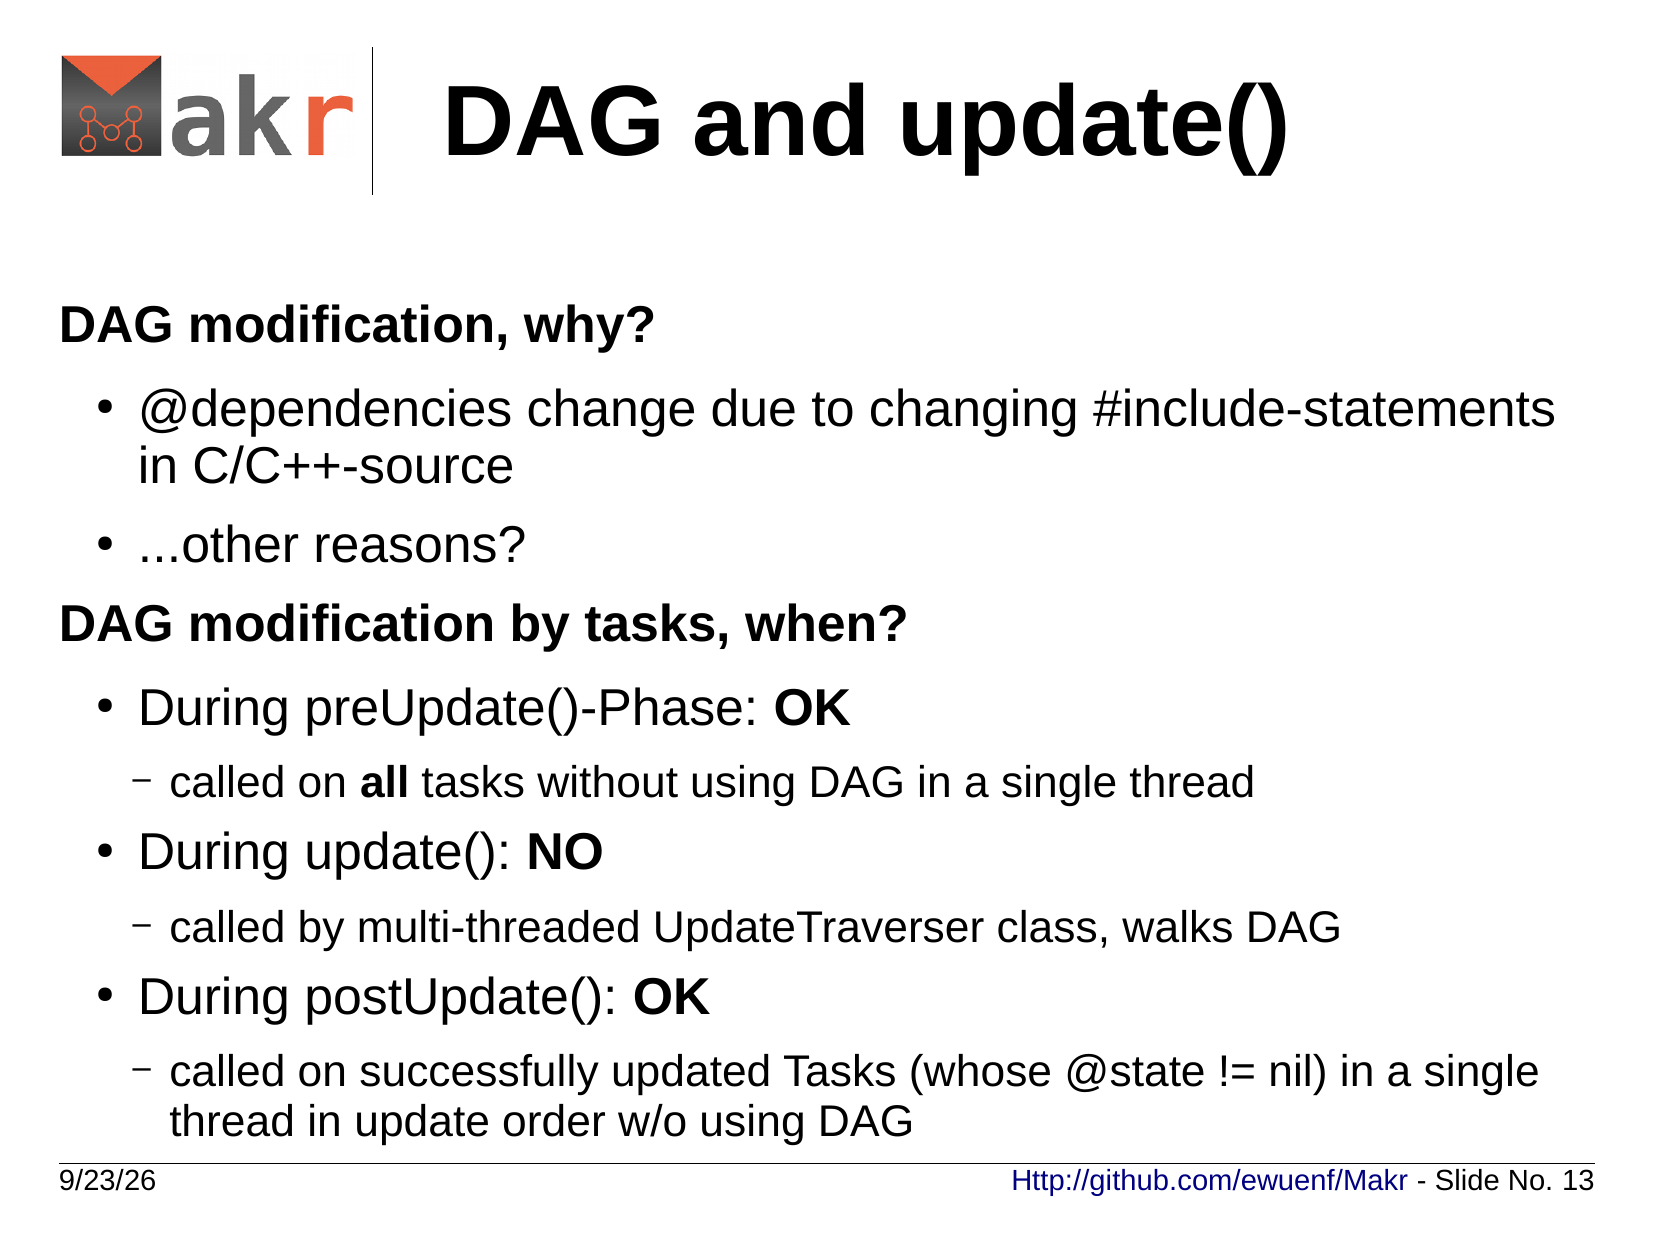

# DAG and update()
DAG modification, why?
@dependencies change due to changing #include-statements in C/C++-source
...other reasons?
DAG modification by tasks, when?
During preUpdate()-Phase: OK
called on all tasks without using DAG in a single thread
During update(): NO
called by multi-threaded UpdateTraverser class, walks DAG
During postUpdate(): OK
called on successfully updated Tasks (whose @state != nil) in a single thread in update order w/o using DAG